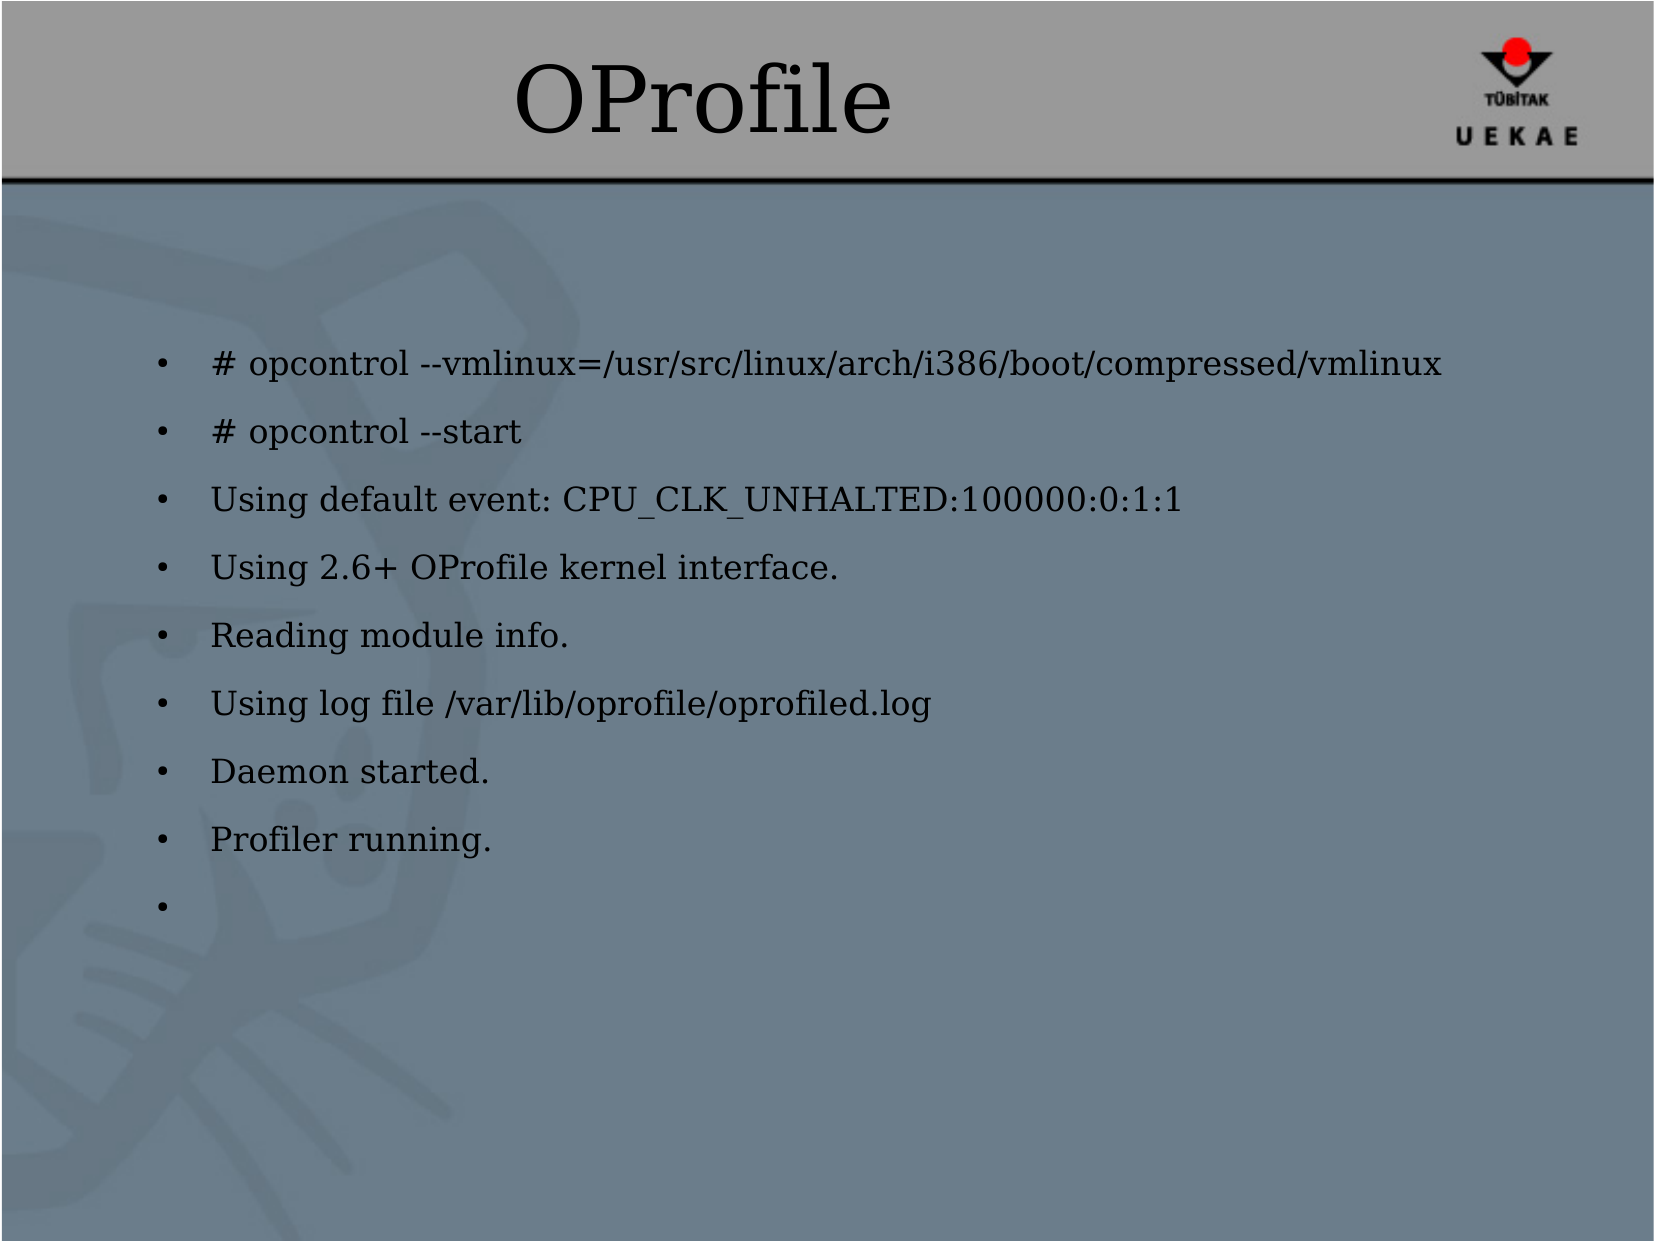

# OProfile
# opcontrol --vmlinux=/usr/src/linux/arch/i386/boot/compressed/vmlinux
# opcontrol --start
Using default event: CPU_CLK_UNHALTED:100000:0:1:1
Using 2.6+ OProfile kernel interface.
Reading module info.
Using log file /var/lib/oprofile/oprofiled.log
Daemon started.
Profiler running.